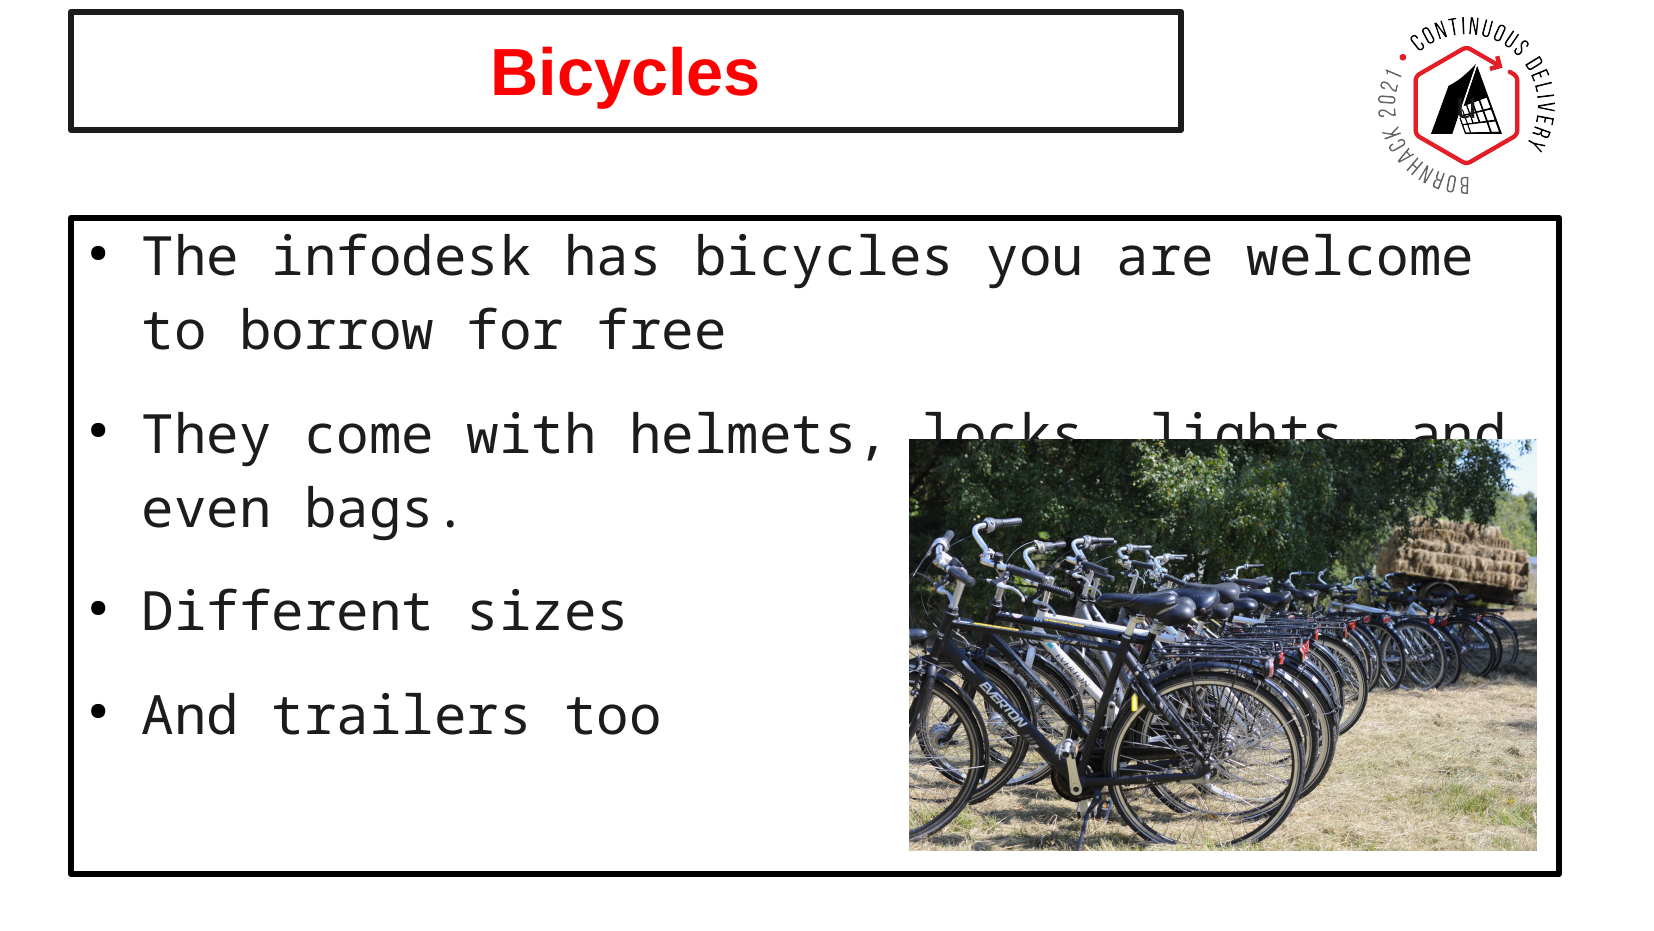

# Bicycles
The infodesk has bicycles you are welcome to borrow for free
They come with helmets, locks, lights, and even bags.
Different sizes
And trailers too